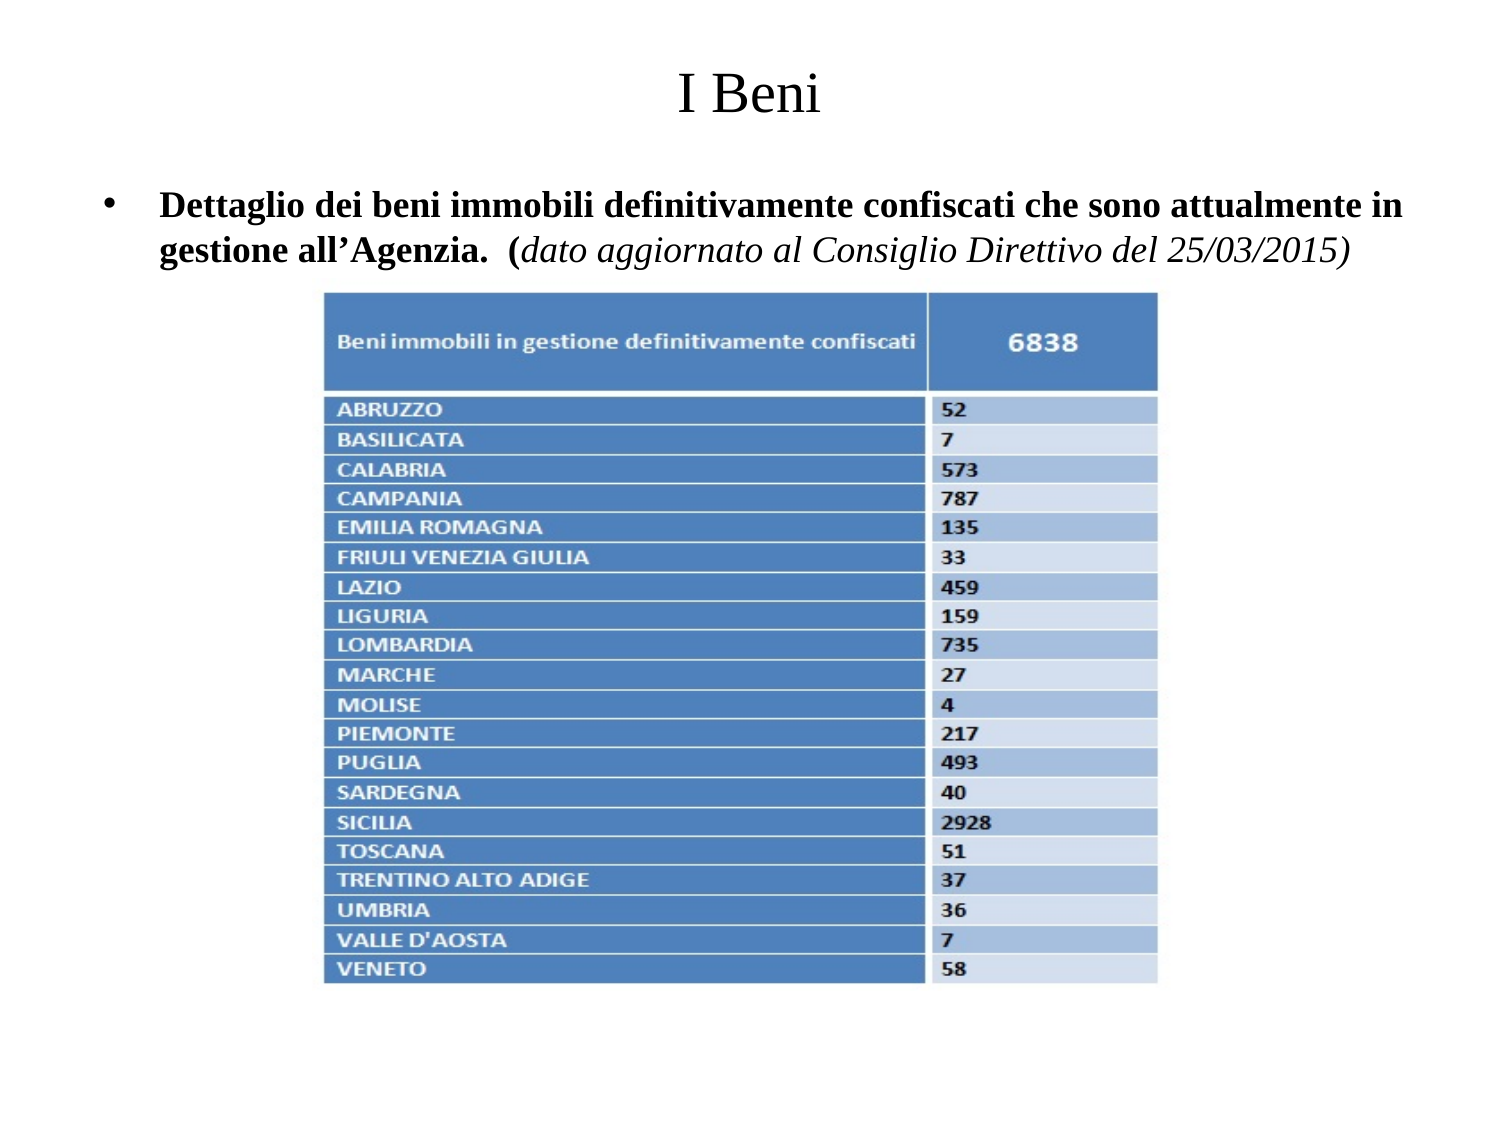

# I Beni
Dettaglio dei beni immobili definitivamente confiscati che sono attualmente in gestione all’Agenzia.  (dato aggiornato al Consiglio Direttivo del 25/03/2015)